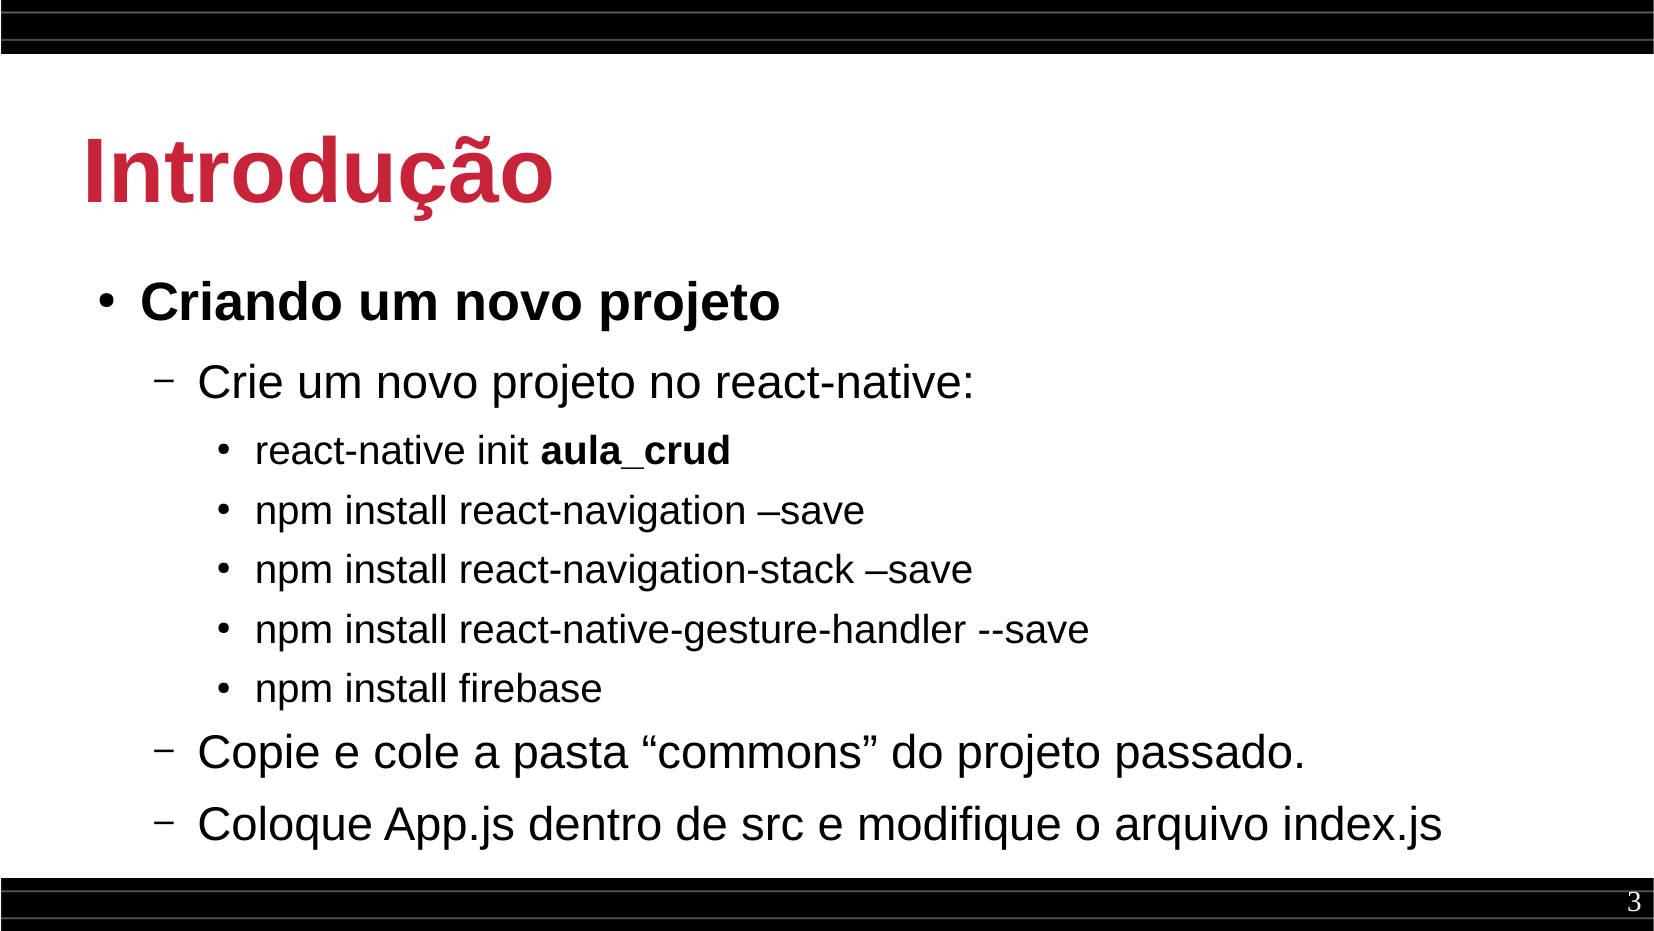

# Introdução
Criando um novo projeto
Crie um novo projeto no react-native:
react-native init aula_crud
npm install react-navigation –save
npm install react-navigation-stack –save
npm install react-native-gesture-handler --save
npm install firebase
Copie e cole a pasta “commons” do projeto passado.
Coloque App.js dentro de src e modifique o arquivo index.js